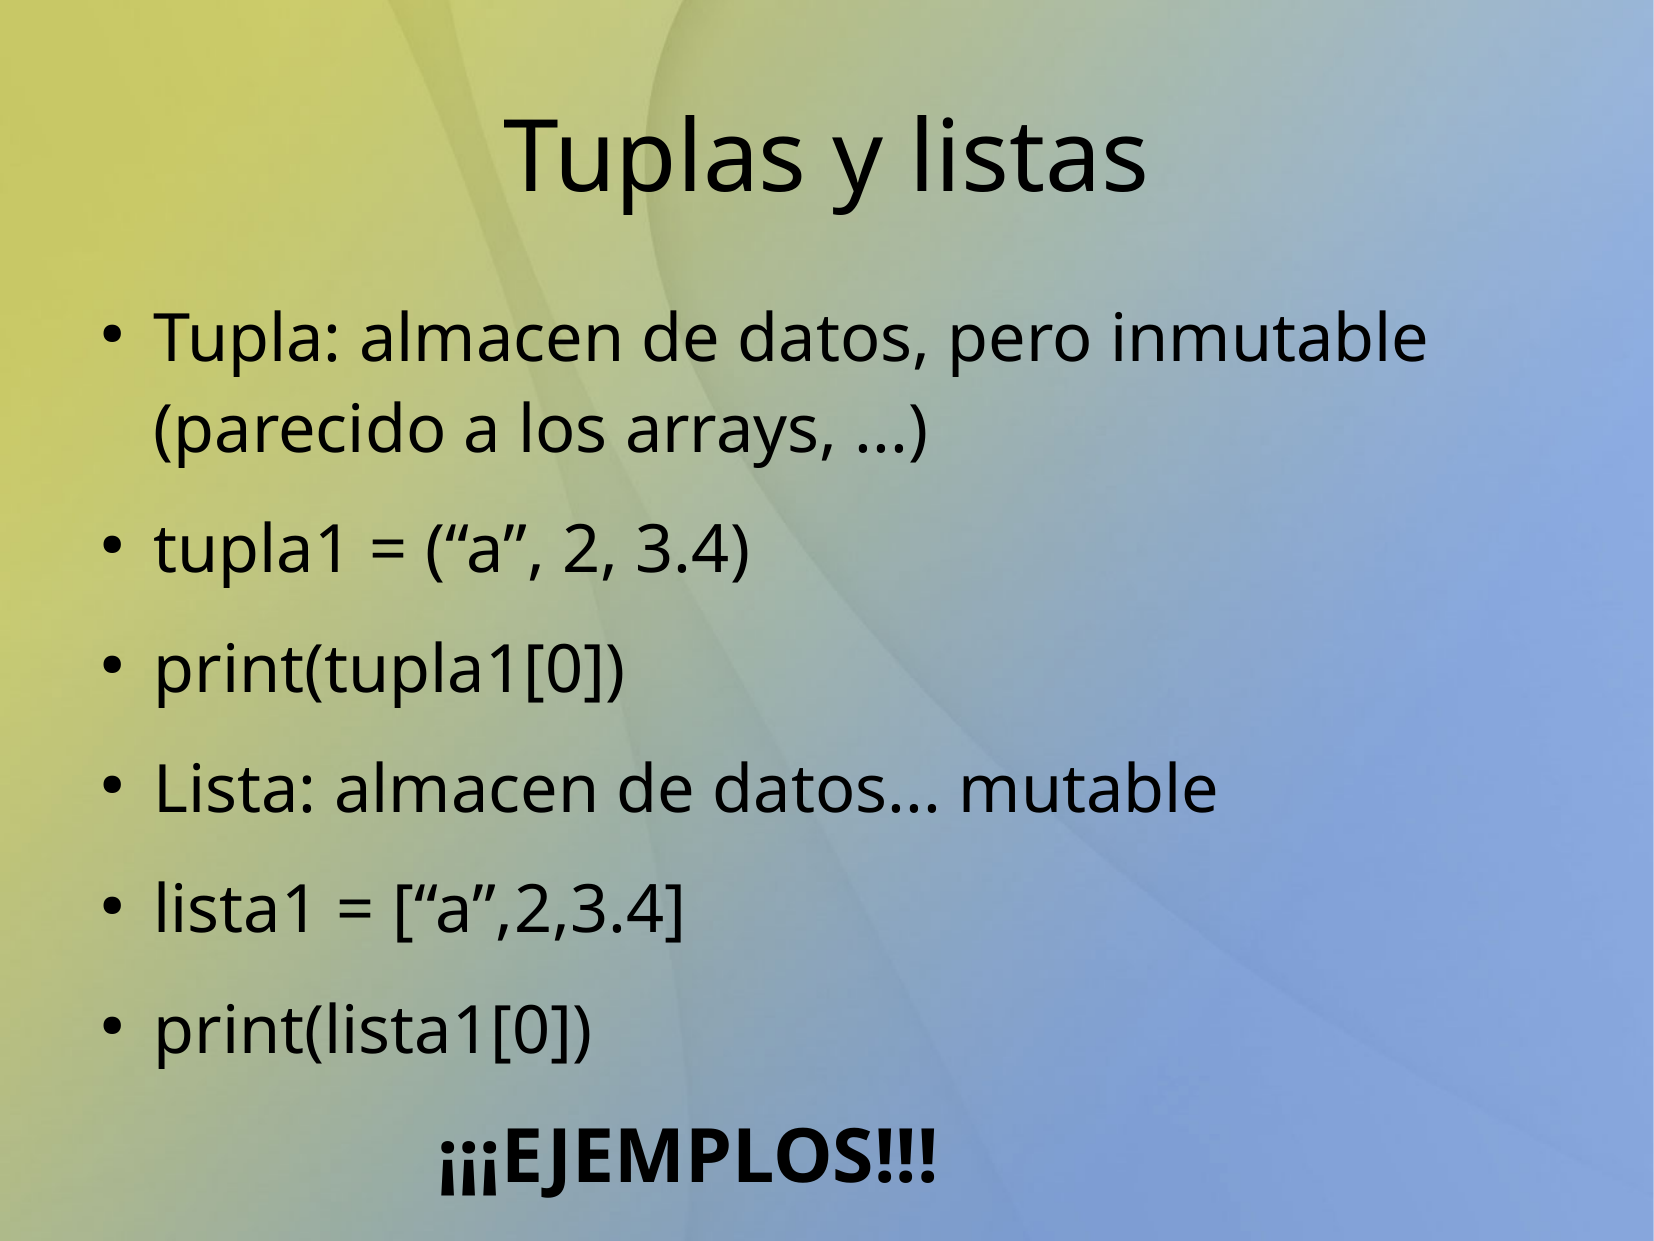

# Tuplas y listas
Tupla: almacen de datos, pero inmutable (parecido a los arrays, ...)
tupla1 = (“a”, 2, 3.4)
print(tupla1[0])
Lista: almacen de datos... mutable
lista1 = [“a”,2,3.4]
print(lista1[0])
¡¡¡EJEMPLOS!!!